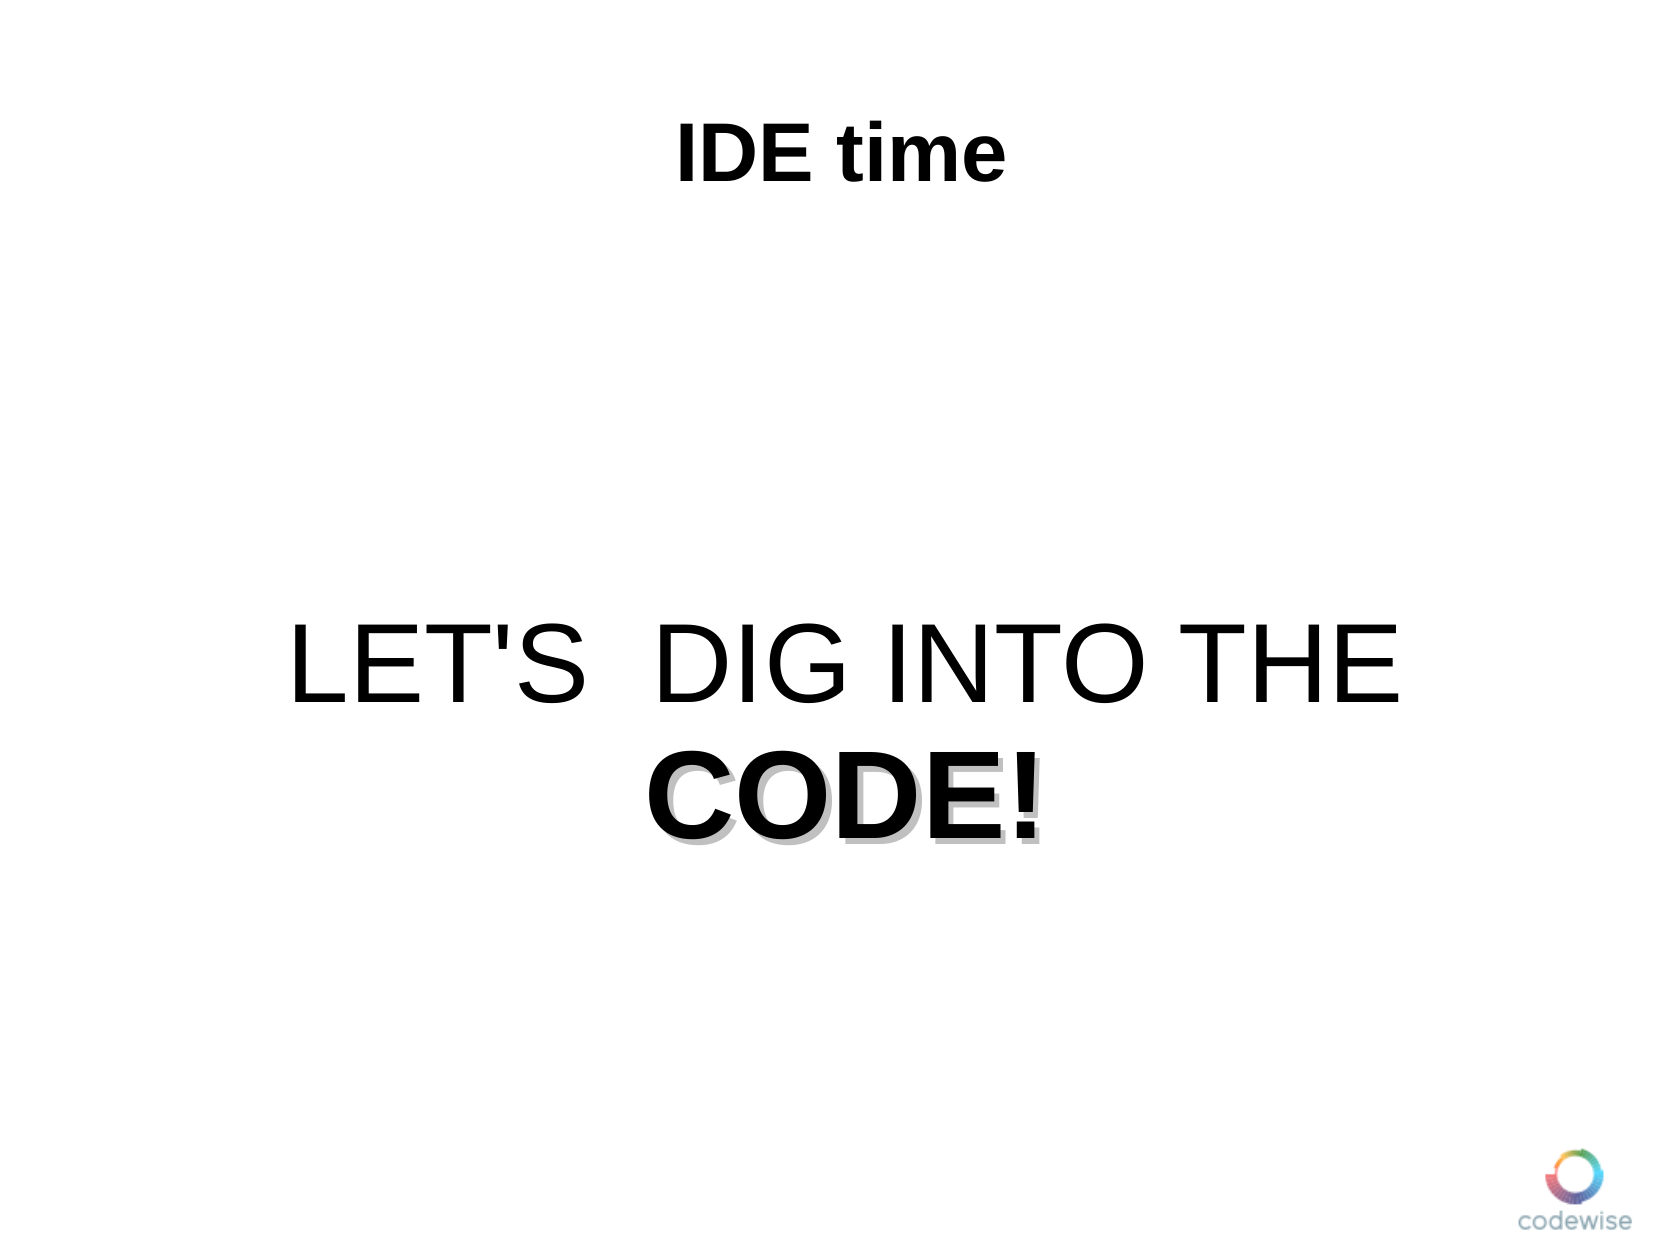

# IDE time
LET'S DIG INTO THE CODE!